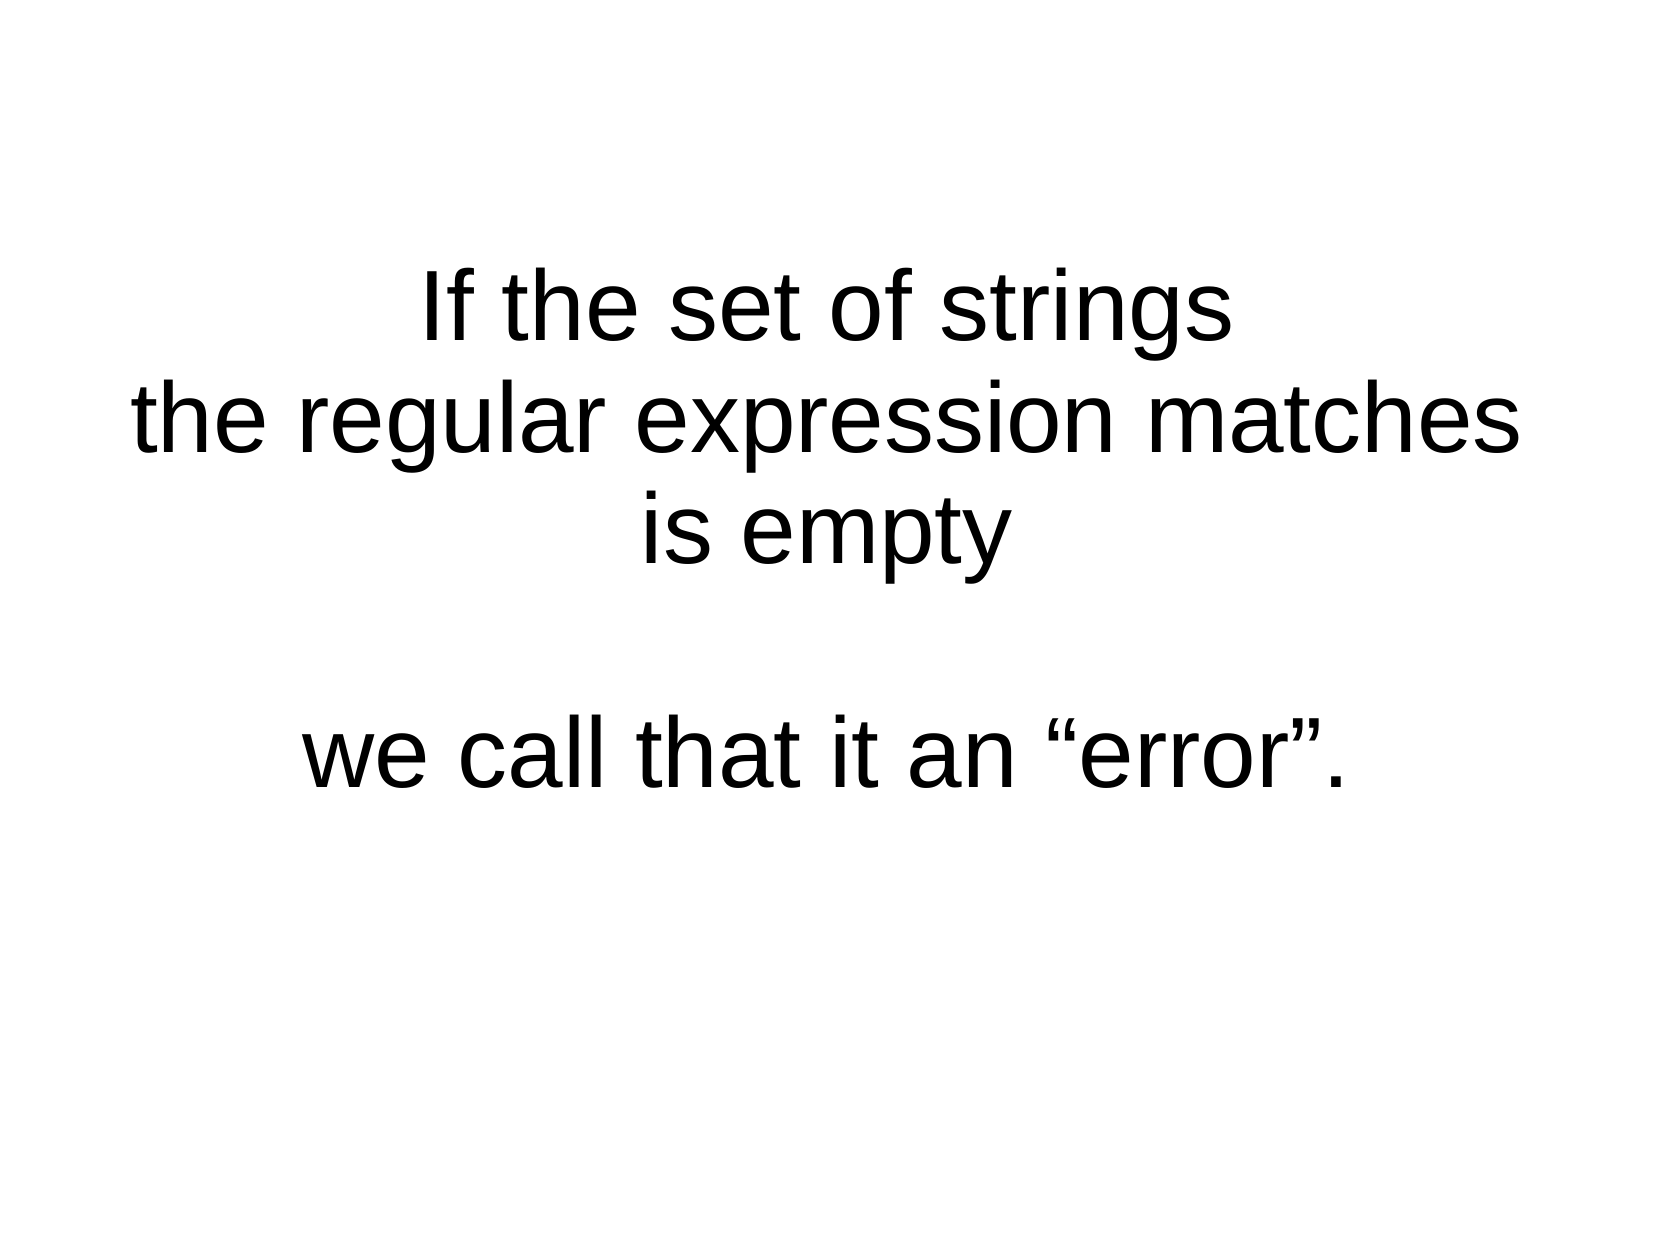

# If the set of strings
the regular expression matches
is empty
we call that it an “error”.